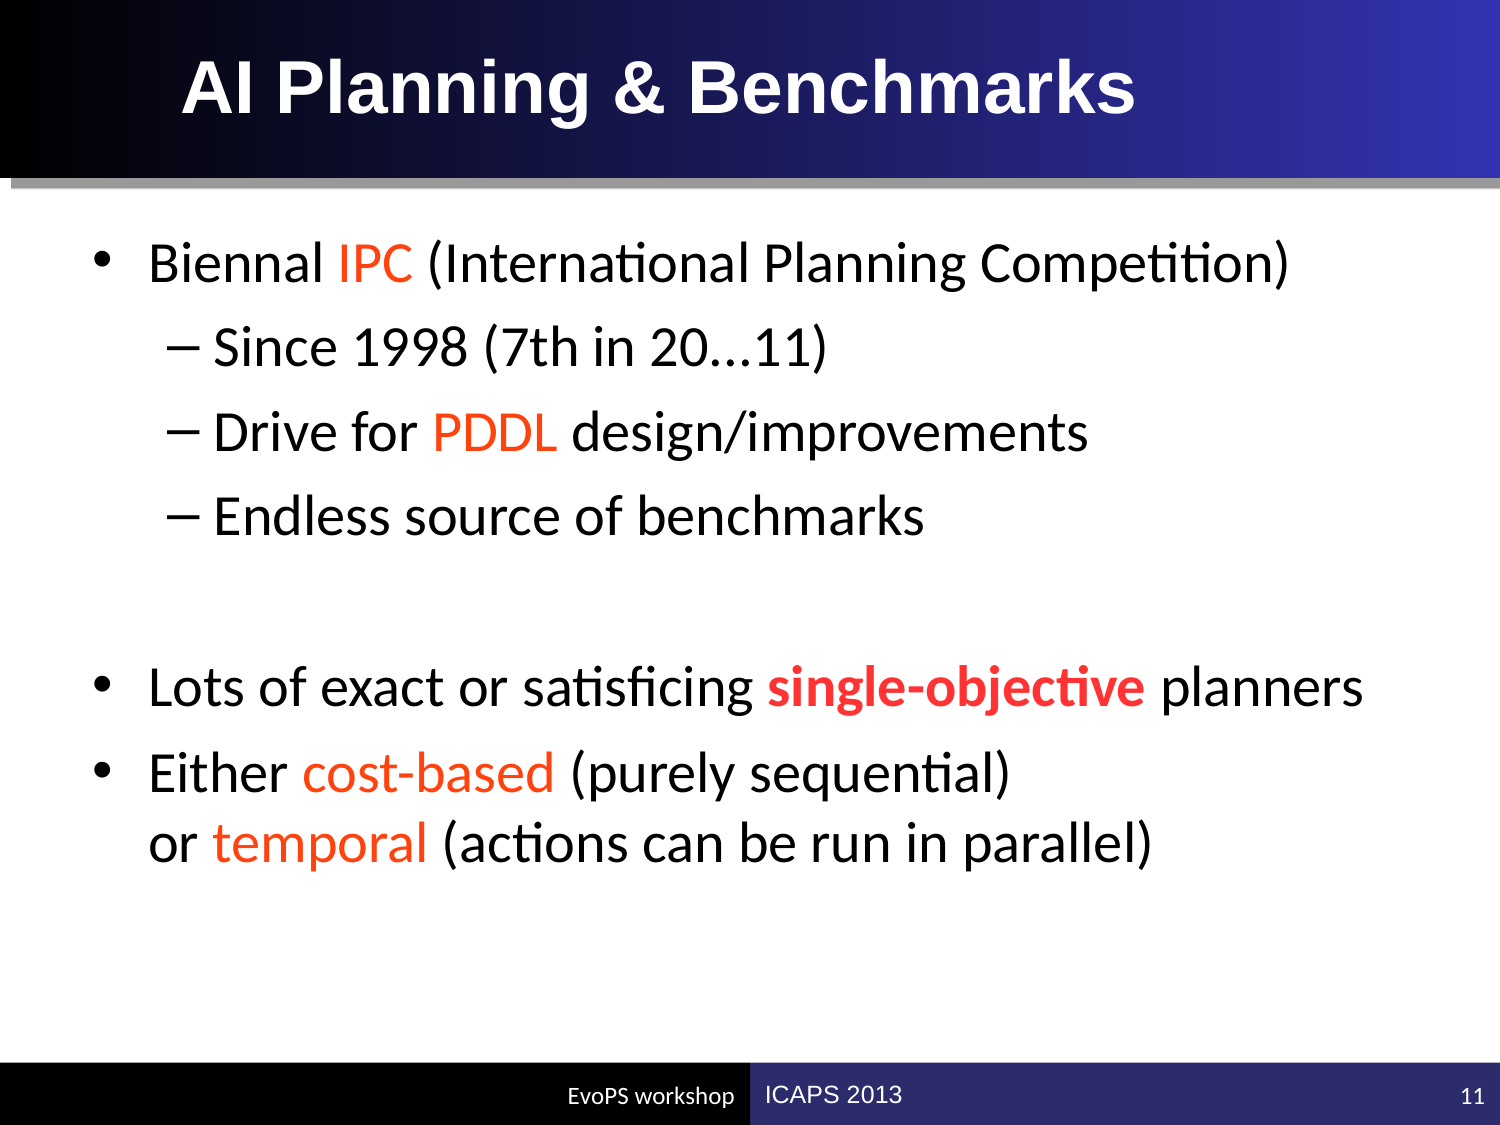

AI Planning & Benchmarks
# Biennal IPC (International Planning Competition)
Since 1998 (7th in 20...11)
Drive for PDDL design/improvements
Endless source of benchmarks
Lots of exact or satisficing single-objective planners
Either cost-based (purely sequential)
or temporal (actions can be run in parallel)
11